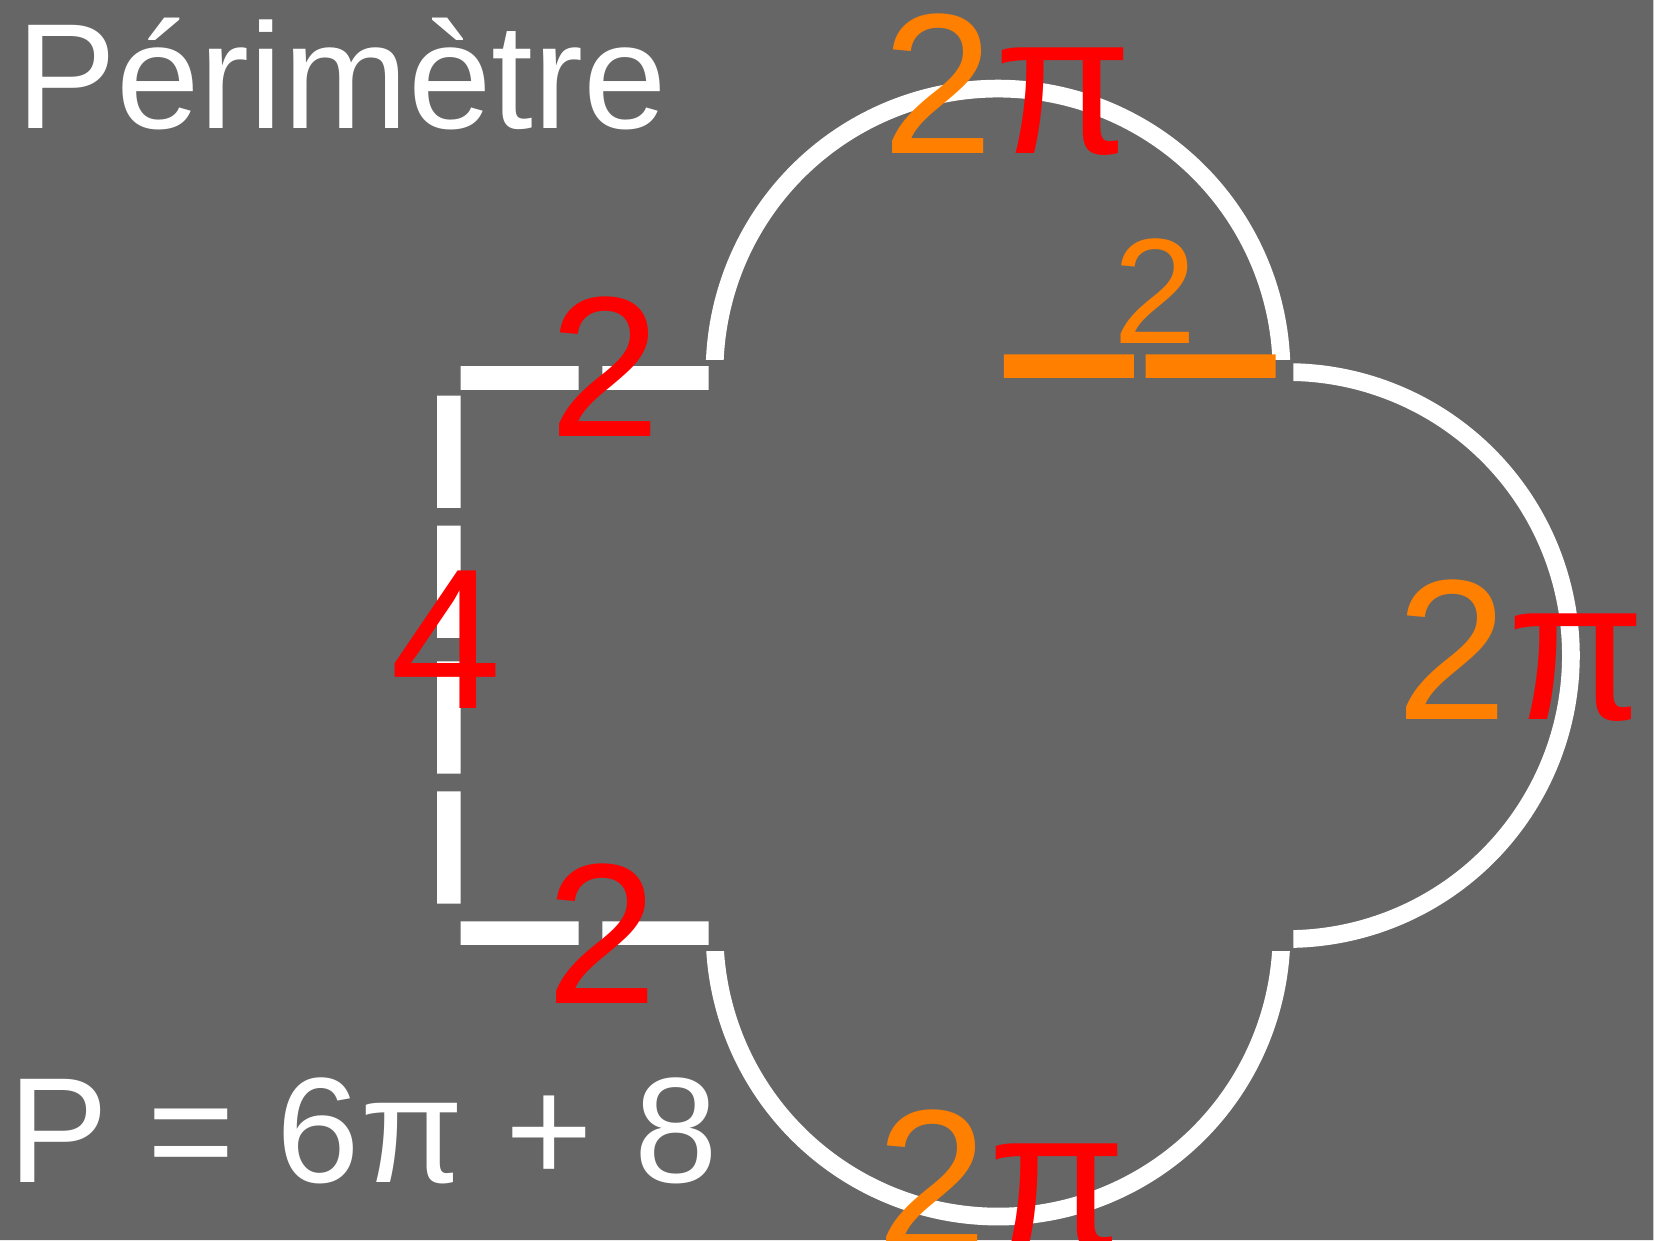

# Périmètre
2π
2
2
4
2π
2
P = 6π + 8
2π